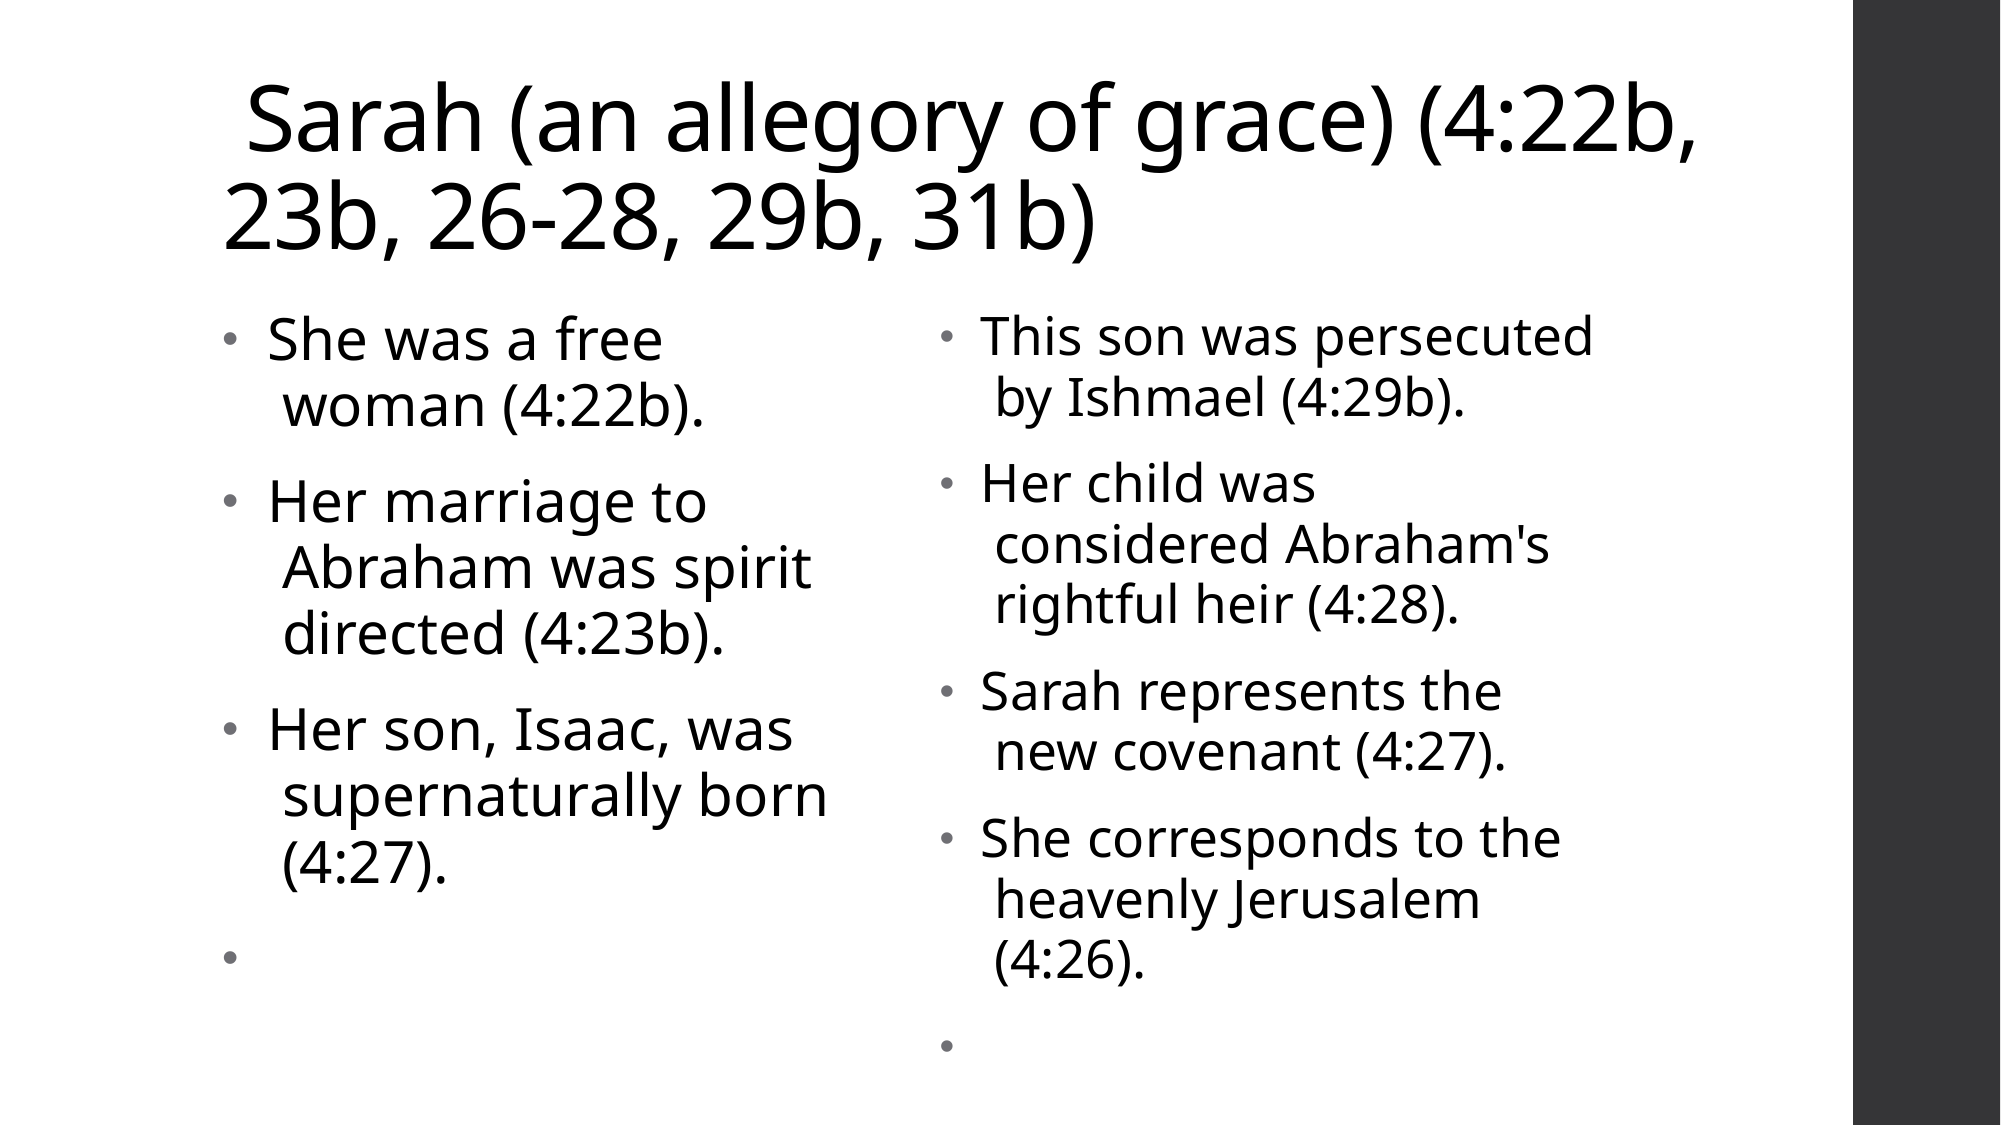

# Sarah (an allegory of grace) (4:22b, 23b, 26-28, 29b, 31b)
 She was a free woman (4:22b).
 Her marriage to Abraham was spirit directed (4:23b).
 Her son, Isaac, was supernaturally born (4:27).
 This son was persecuted by Ishmael (4:29b).
 Her child was considered Abraham's rightful heir (4:28).
 Sarah represents the new covenant (4:27).
 She corresponds to the heavenly Jerusalem (4:26).